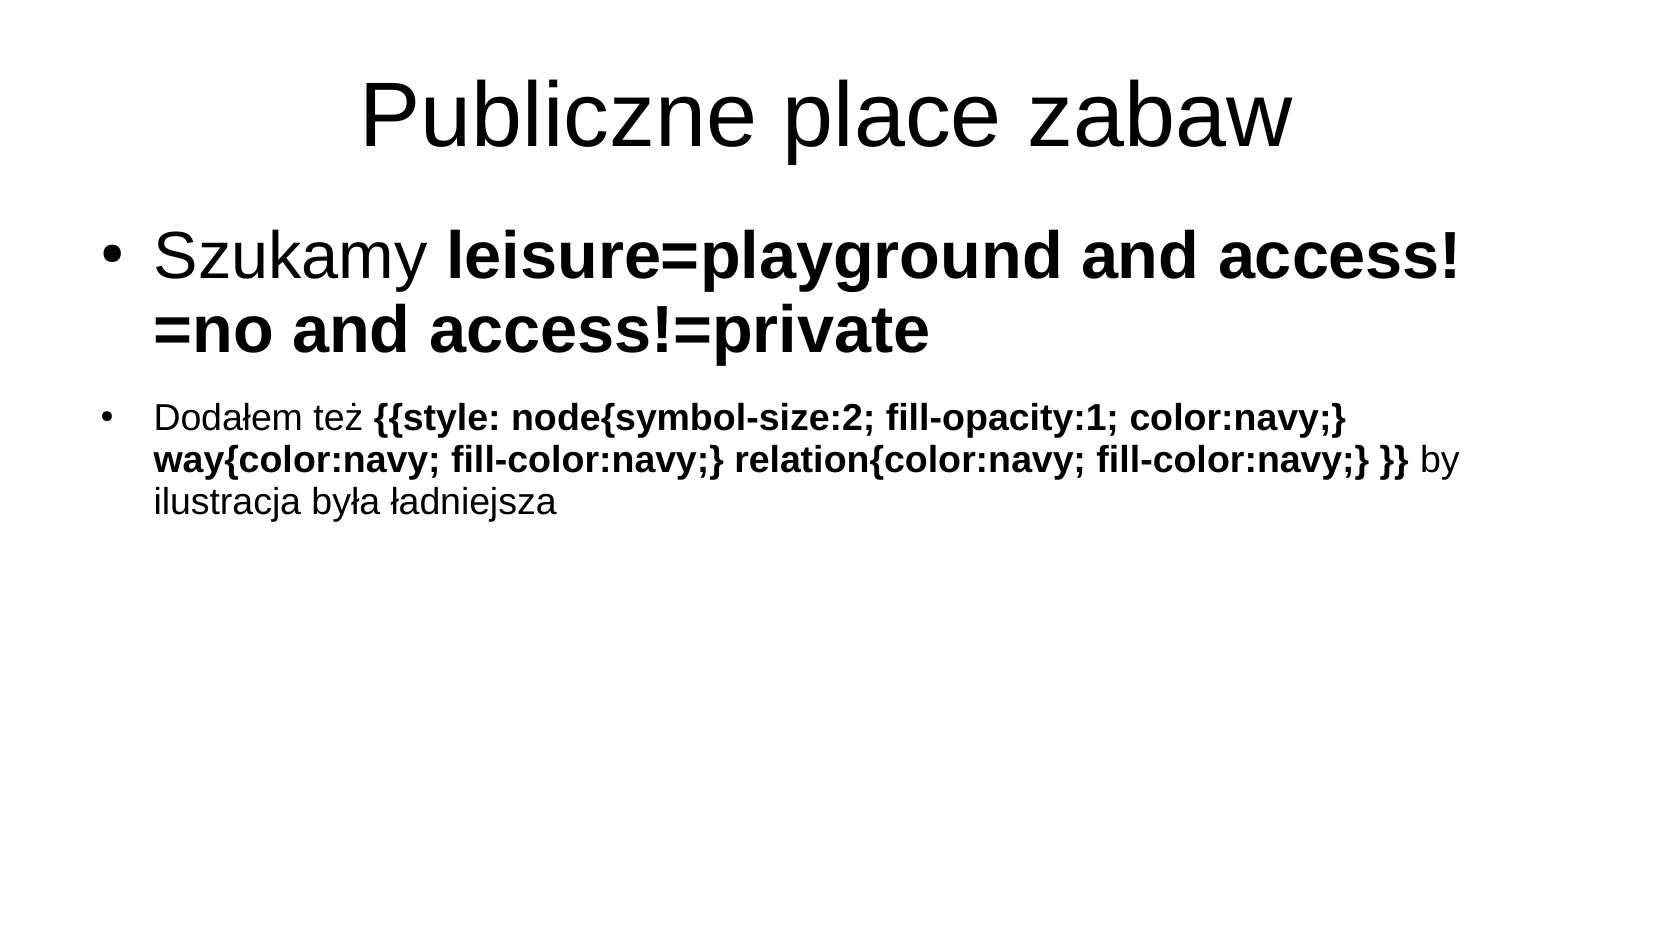

# Publiczne place zabaw
Szukamy leisure=playground and access!=no and access!=private
Dodałem też {{style: node{symbol-size:2; fill-opacity:1; color:navy;} way{color:navy; fill-color:navy;} relation{color:navy; fill-color:navy;} }} by ilustracja była ładniejsza